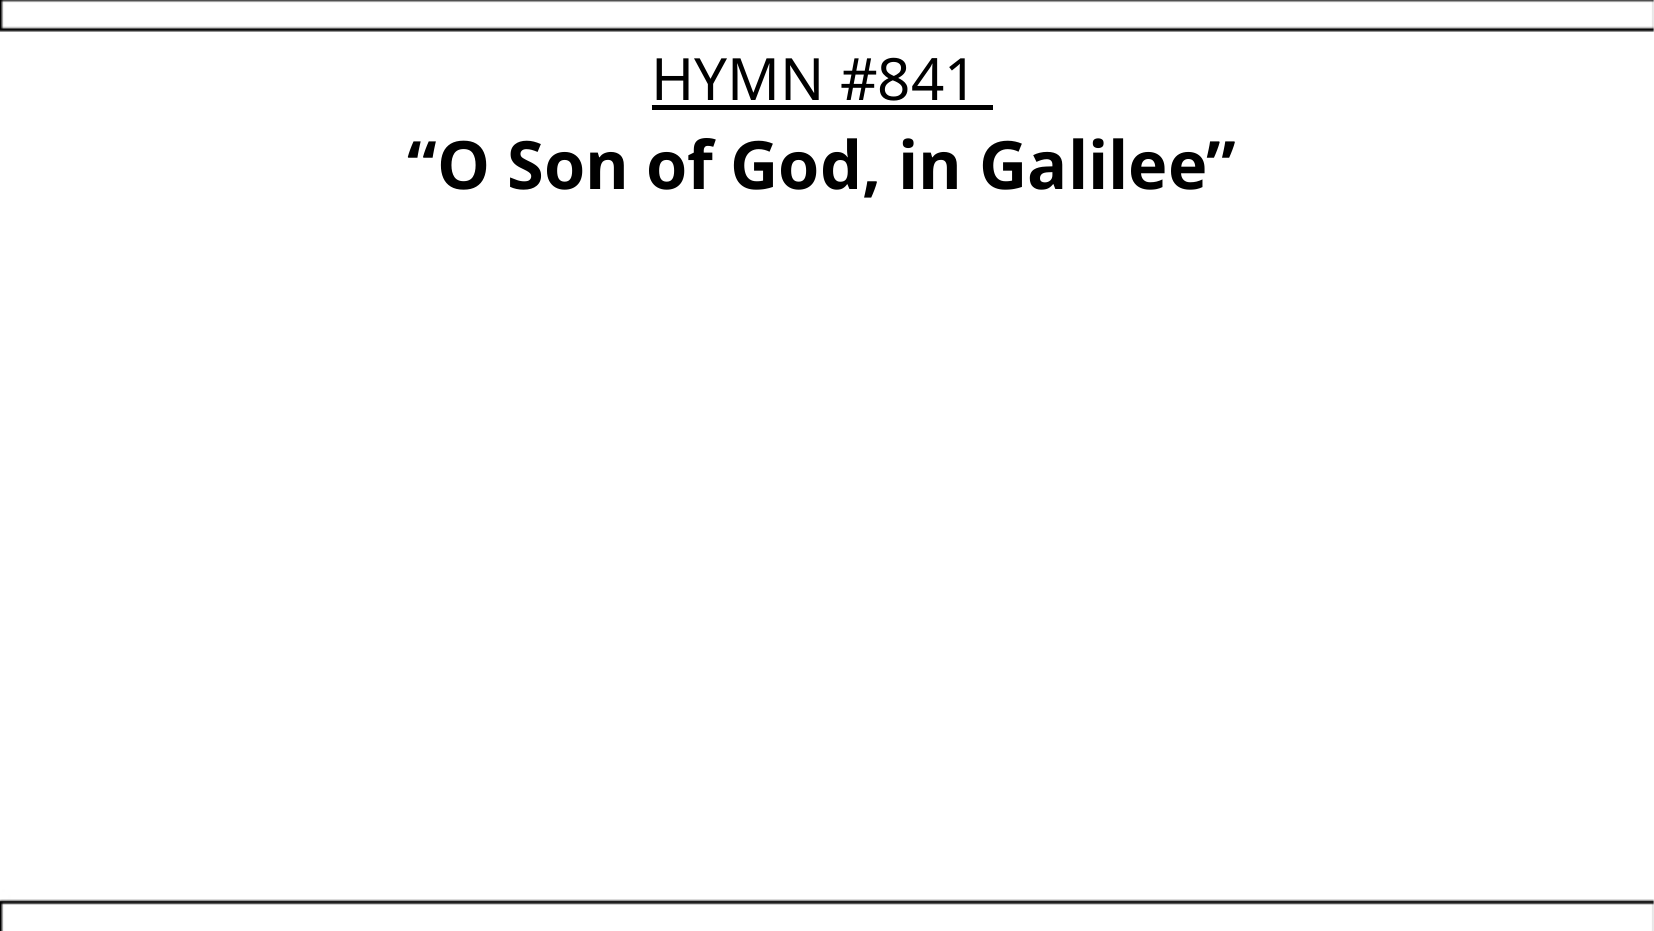

HYMN #841
“O Son of God, in Galilee”